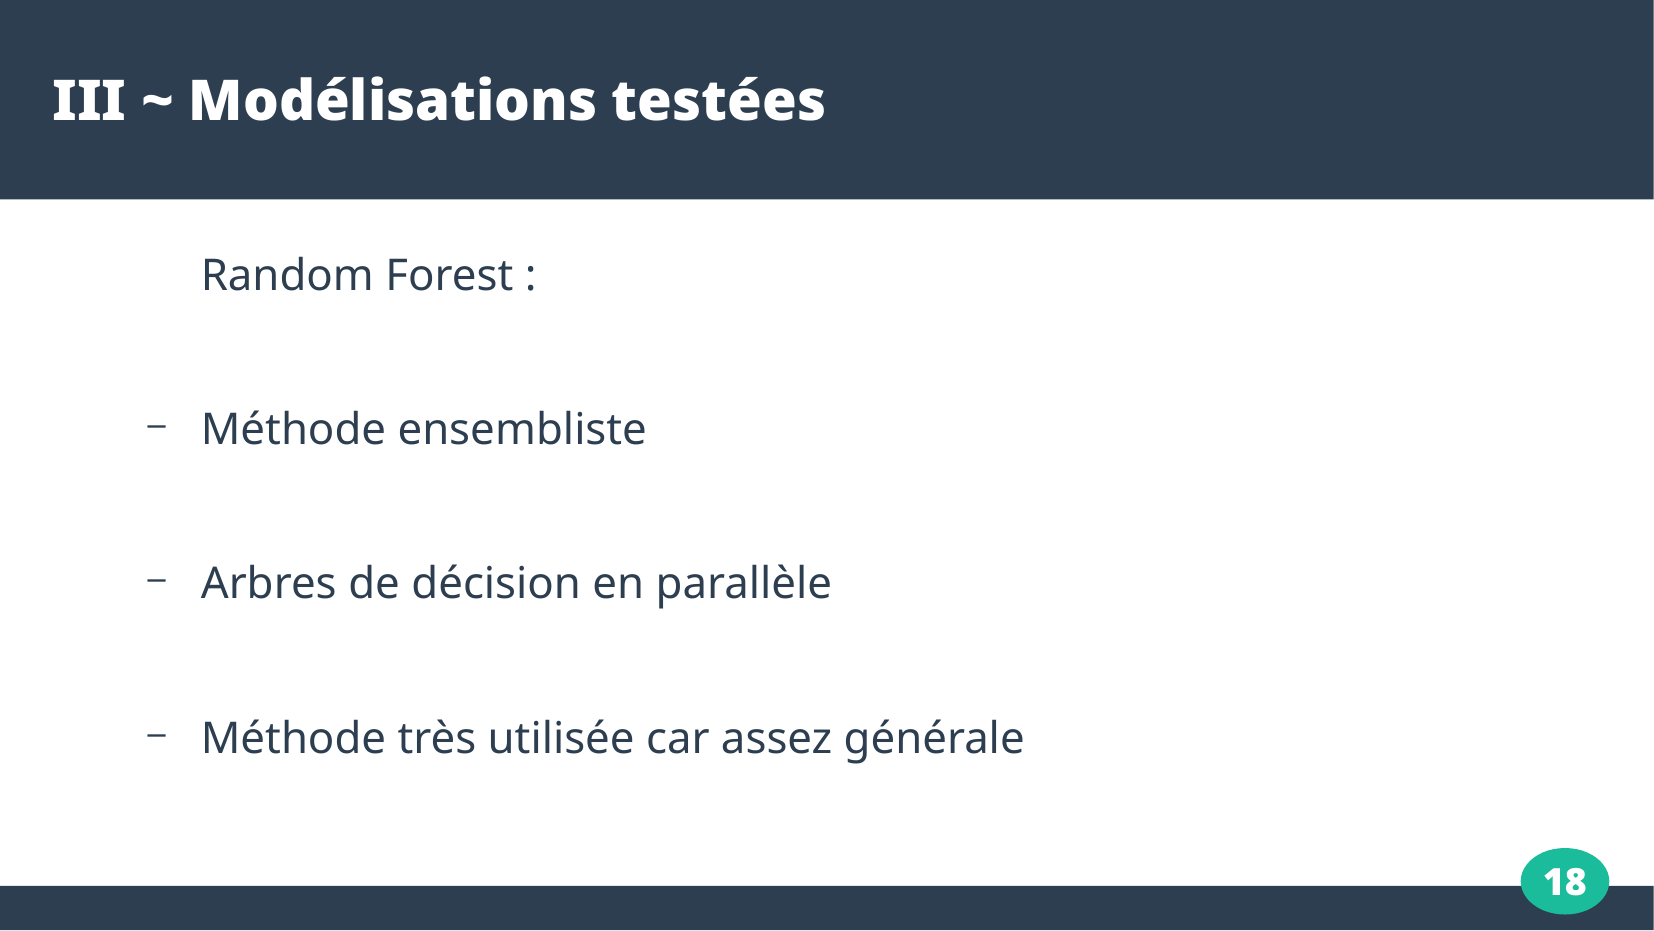

# III ~ Modélisations testées
Random Forest :
Méthode ensembliste
Arbres de décision en parallèle
Méthode très utilisée car assez générale
18